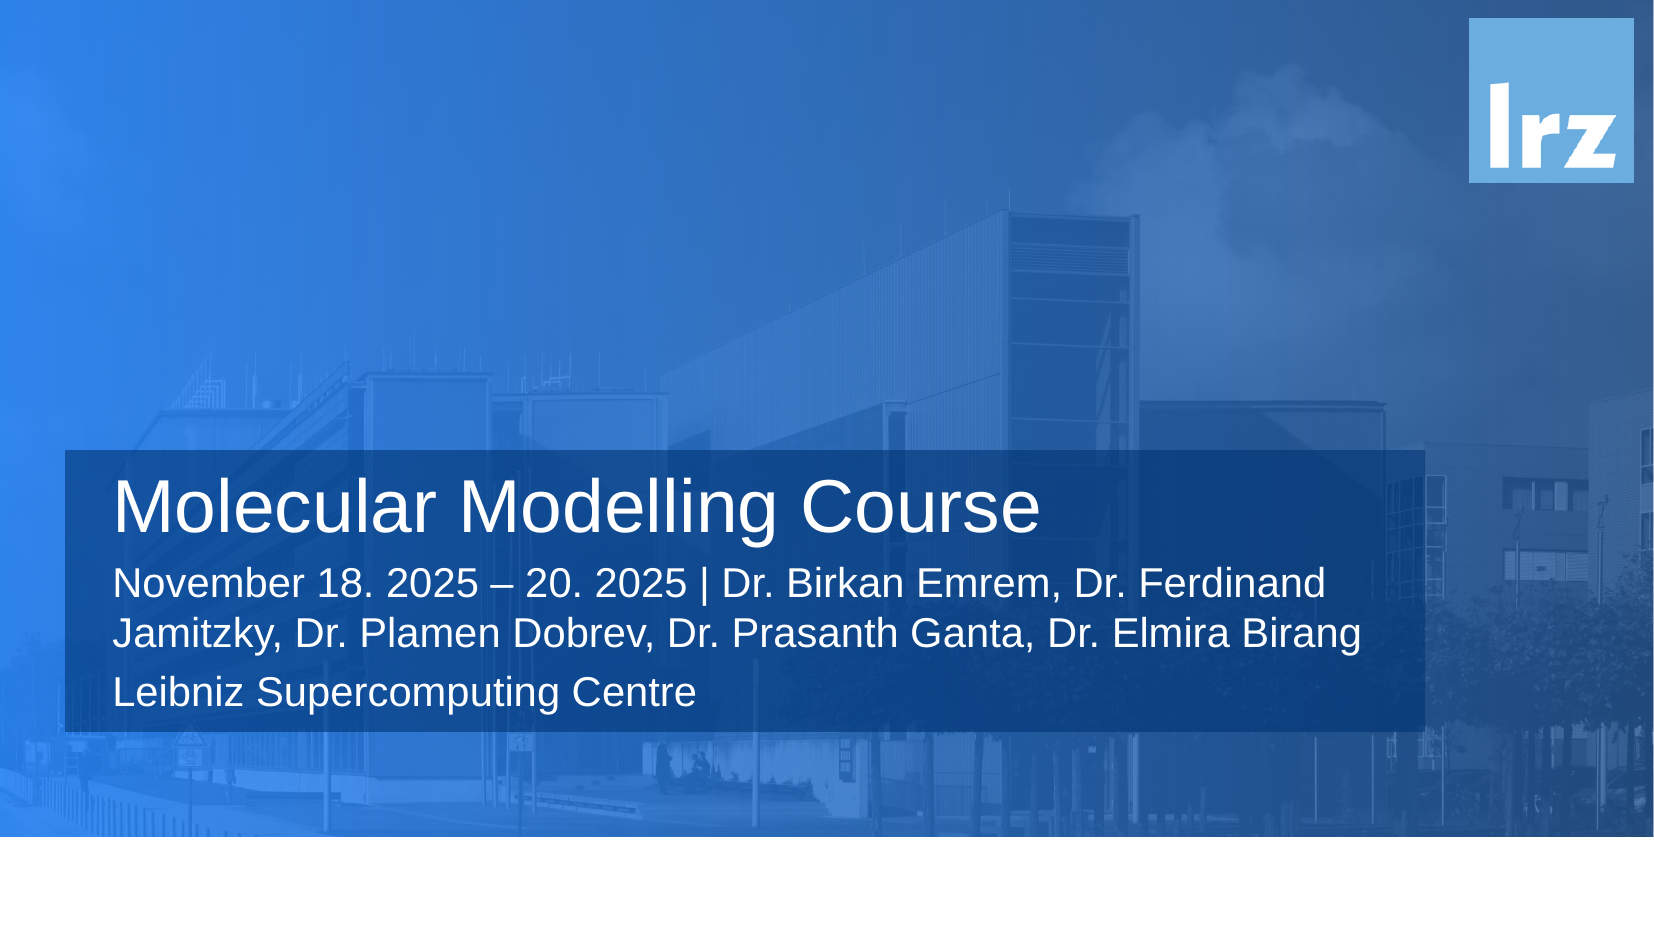

# Molecular Modelling Course
November 18. 2025 – 20. 2025 | Dr. Birkan Emrem, Dr. Ferdinand Jamitzky, Dr. Plamen Dobrev, Dr. Prasanth Ganta, Dr. Elmira Birang
Leibniz Supercomputing Centre